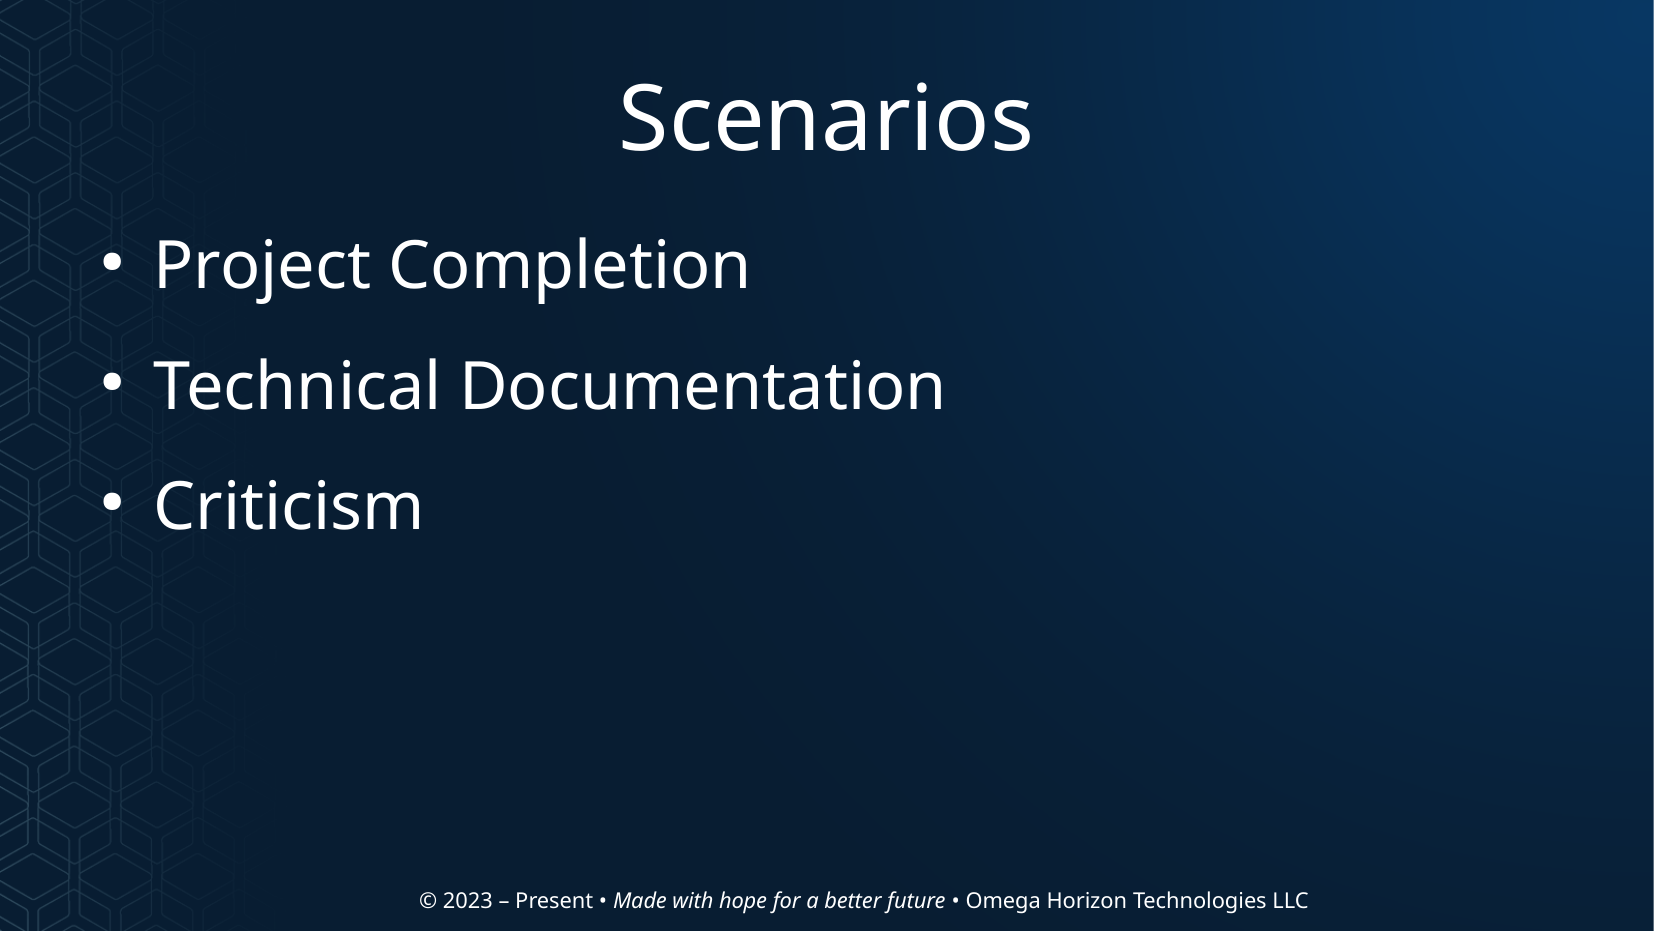

# Scenarios
Project Completion
Technical Documentation
Criticism